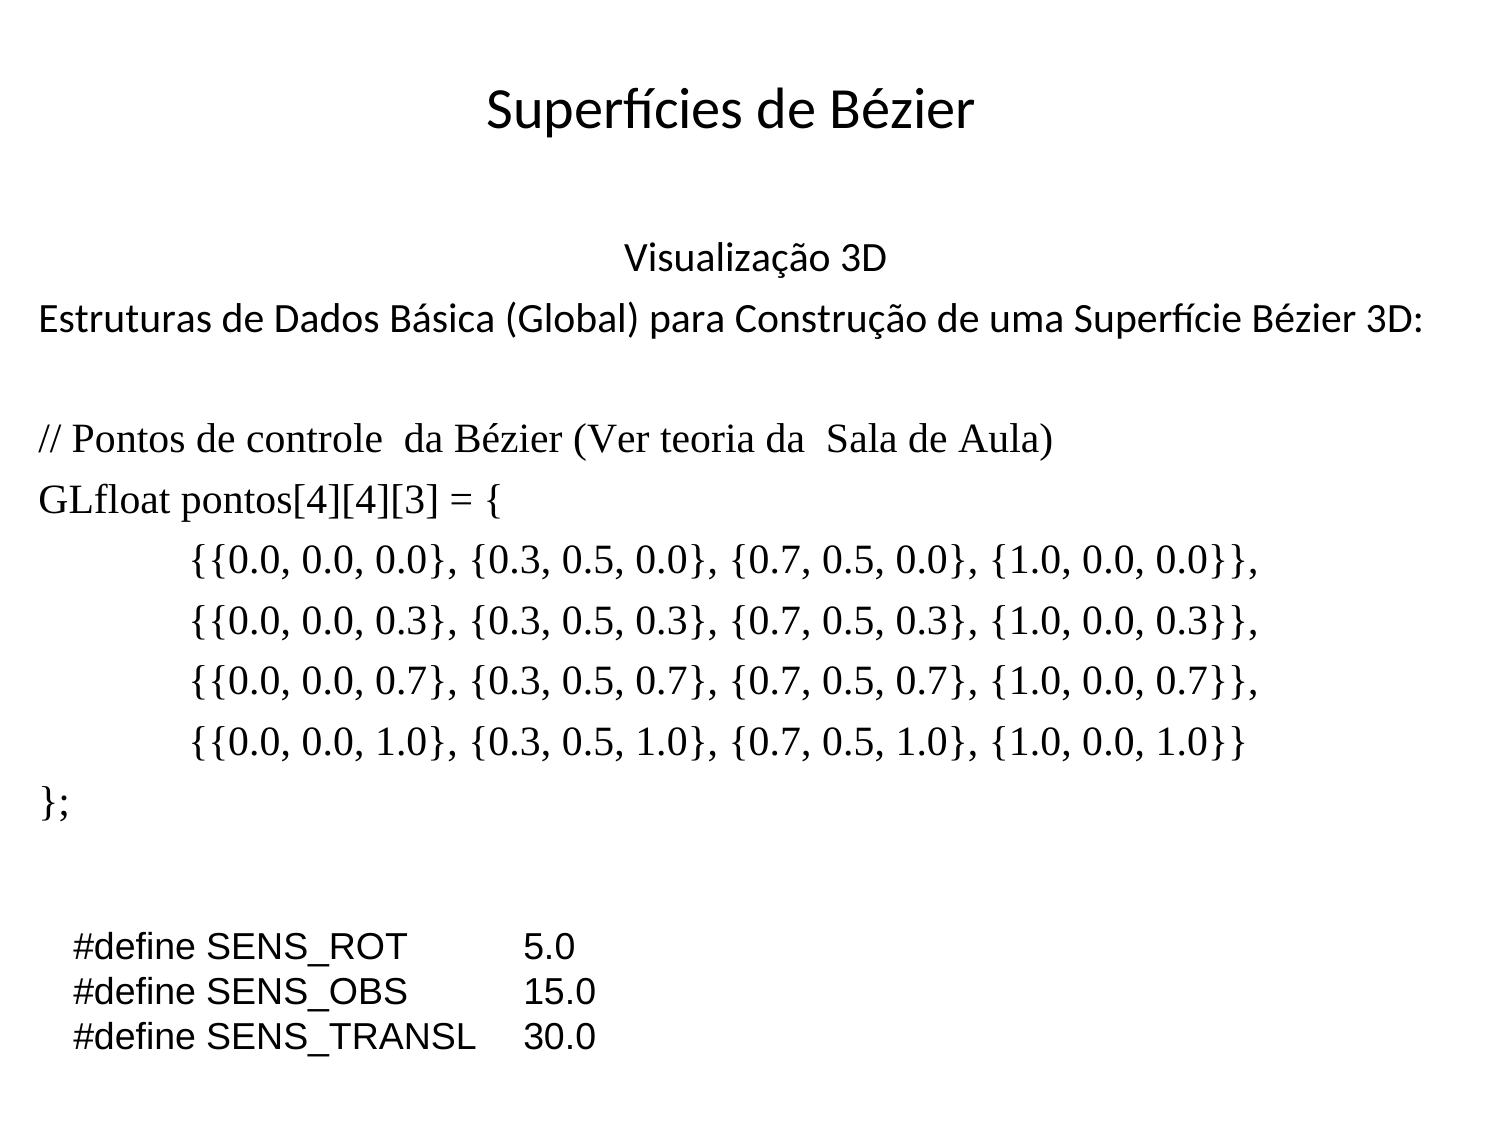

# Superfícies de Bézier
Visualização 3D
Estruturas de Dados Básica (Global) para Construção de uma Superfície Bézier 3D:
// Pontos de controle da Bézier (Ver teoria da Sala de Aula)
GLfloat pontos[4][4][3] = {
	{{0.0, 0.0, 0.0}, {0.3, 0.5, 0.0}, {0.7, 0.5, 0.0}, {1.0, 0.0, 0.0}},
	{{0.0, 0.0, 0.3}, {0.3, 0.5, 0.3}, {0.7, 0.5, 0.3}, {1.0, 0.0, 0.3}},
	{{0.0, 0.0, 0.7}, {0.3, 0.5, 0.7}, {0.7, 0.5, 0.7}, {1.0, 0.0, 0.7}},
	{{0.0, 0.0, 1.0}, {0.3, 0.5, 1.0}, {0.7, 0.5, 1.0}, {1.0, 0.0, 1.0}}
};
#define SENS_ROT	5.0
#define SENS_OBS	15.0
#define SENS_TRANSL	30.0